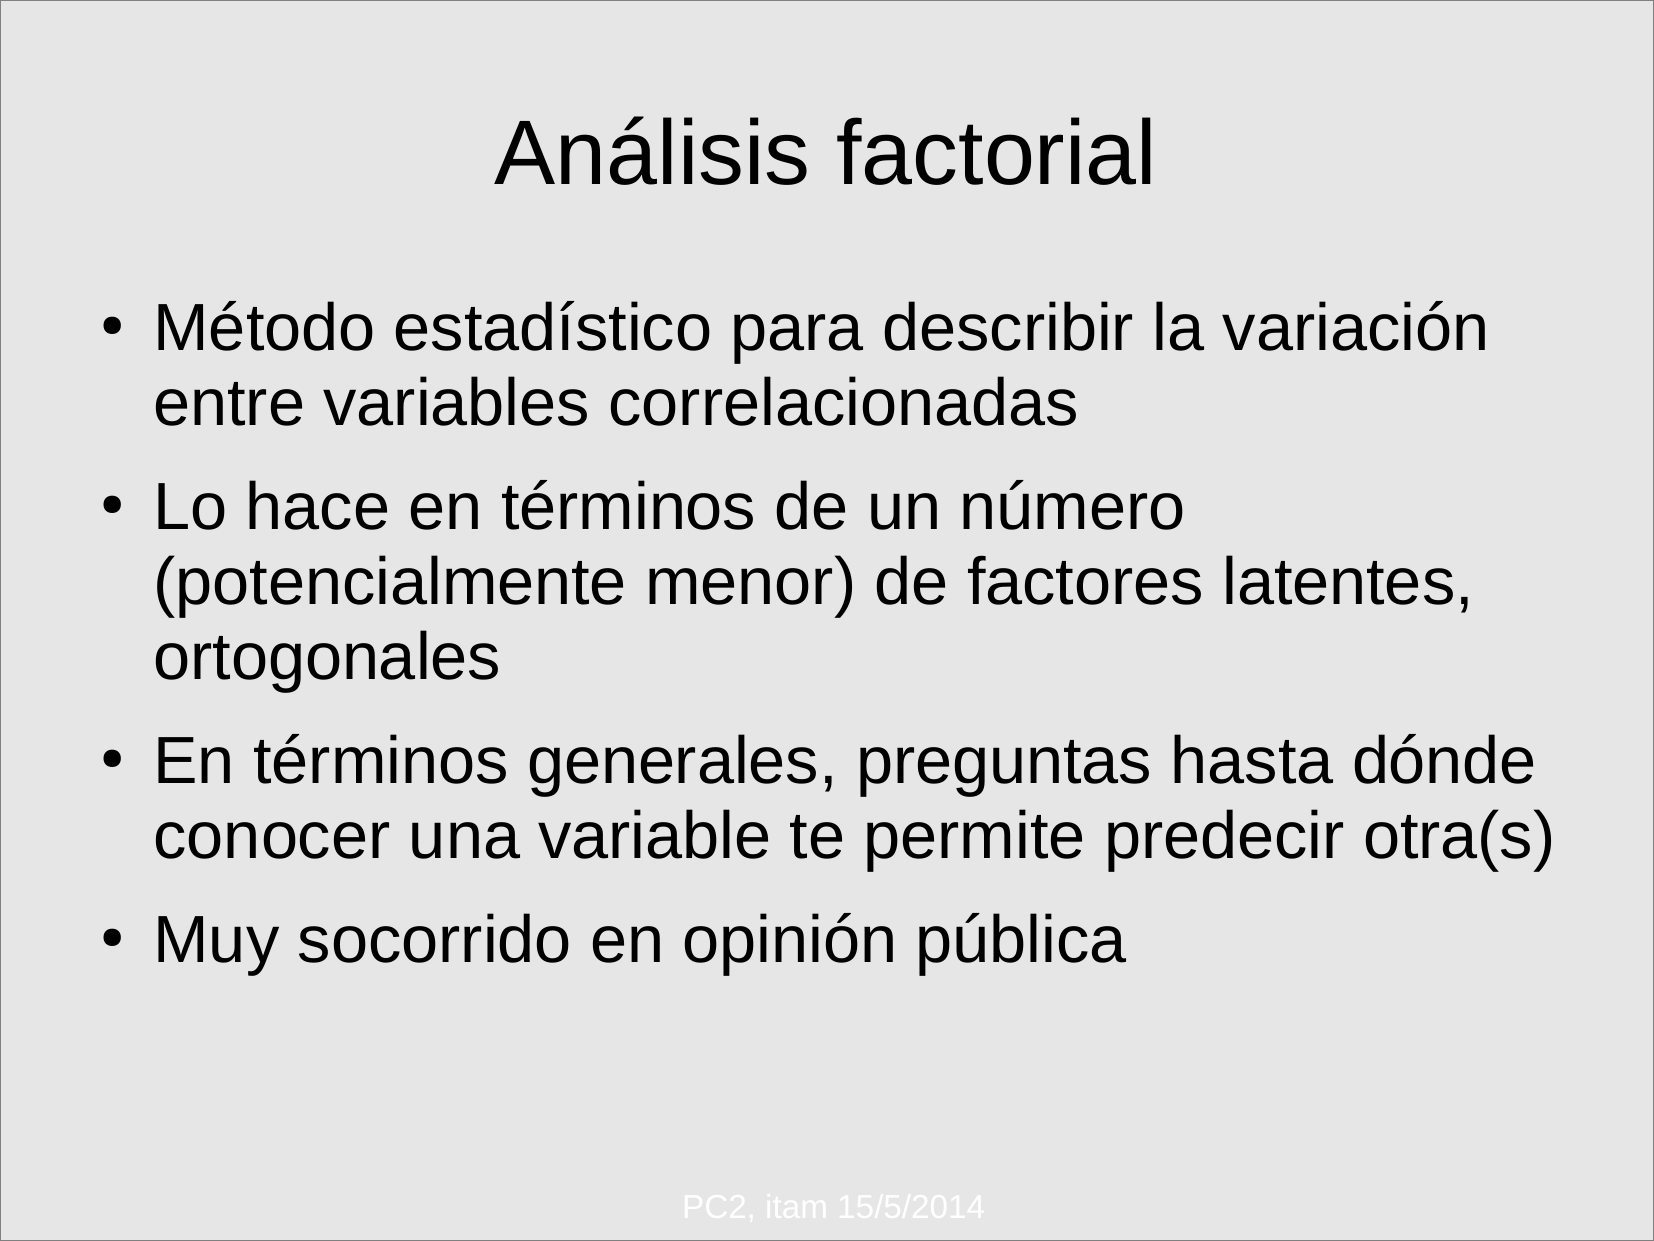

# Análisis factorial
Método estadístico para describir la variación entre variables correlacionadas
Lo hace en términos de un número (potencialmente menor) de factores latentes, ortogonales
En términos generales, preguntas hasta dónde conocer una variable te permite predecir otra(s)
Muy socorrido en opinión pública